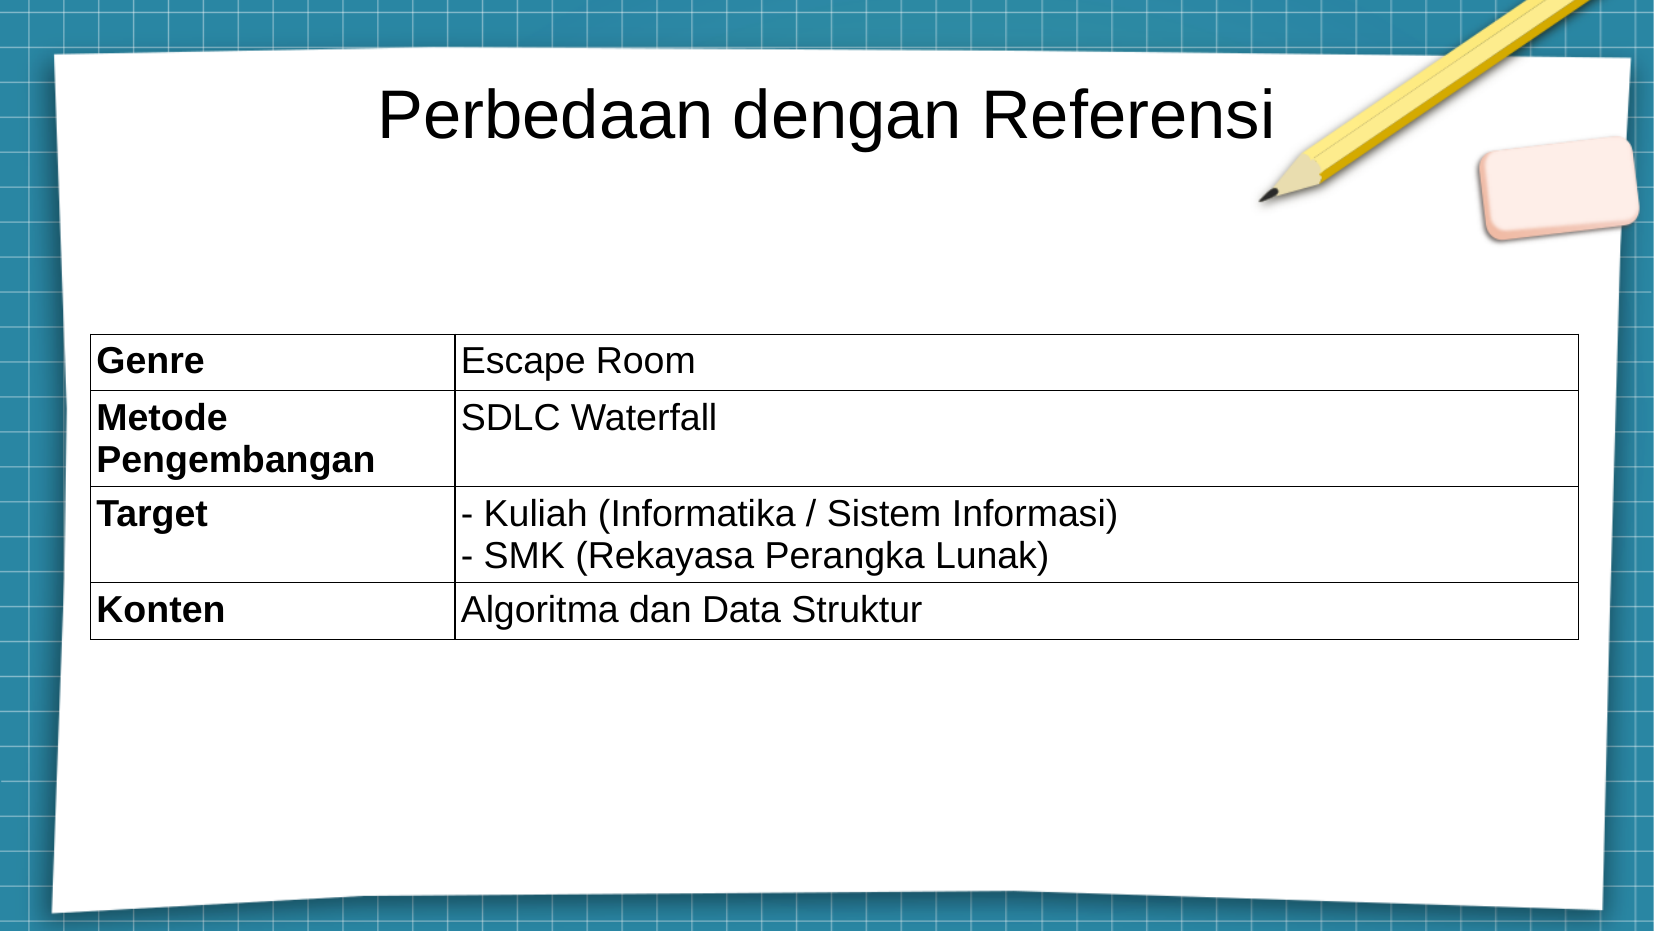

# Perbedaan dengan Referensi
| Genre | Escape Room |
| --- | --- |
| Metode Pengembangan | SDLC Waterfall |
| Target | - Kuliah (Informatika / Sistem Informasi) - SMK (Rekayasa Perangka Lunak) |
| Konten | Algoritma dan Data Struktur |